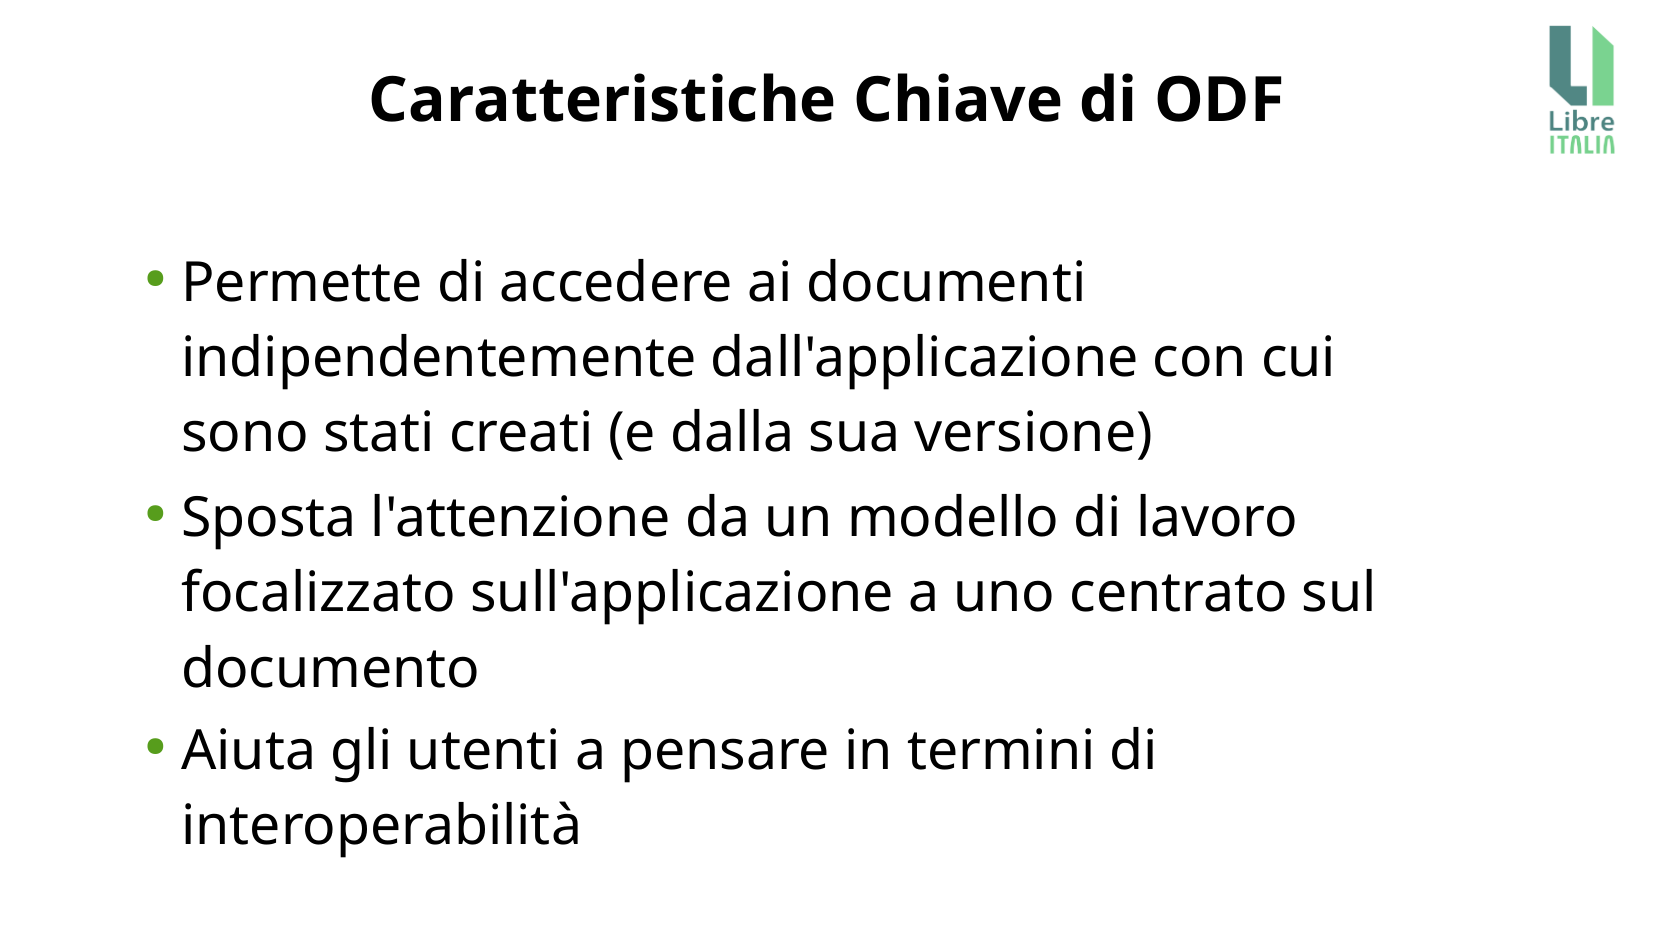

# Caratteristiche Chiave di ODF
Permette di accedere ai documenti indipendentemente dall'applicazione con cui sono stati creati (e dalla sua versione)
Sposta l'attenzione da un modello di lavoro focalizzato sull'applicazione a uno centrato sul documento
Aiuta gli utenti a pensare in termini di interoperabilità